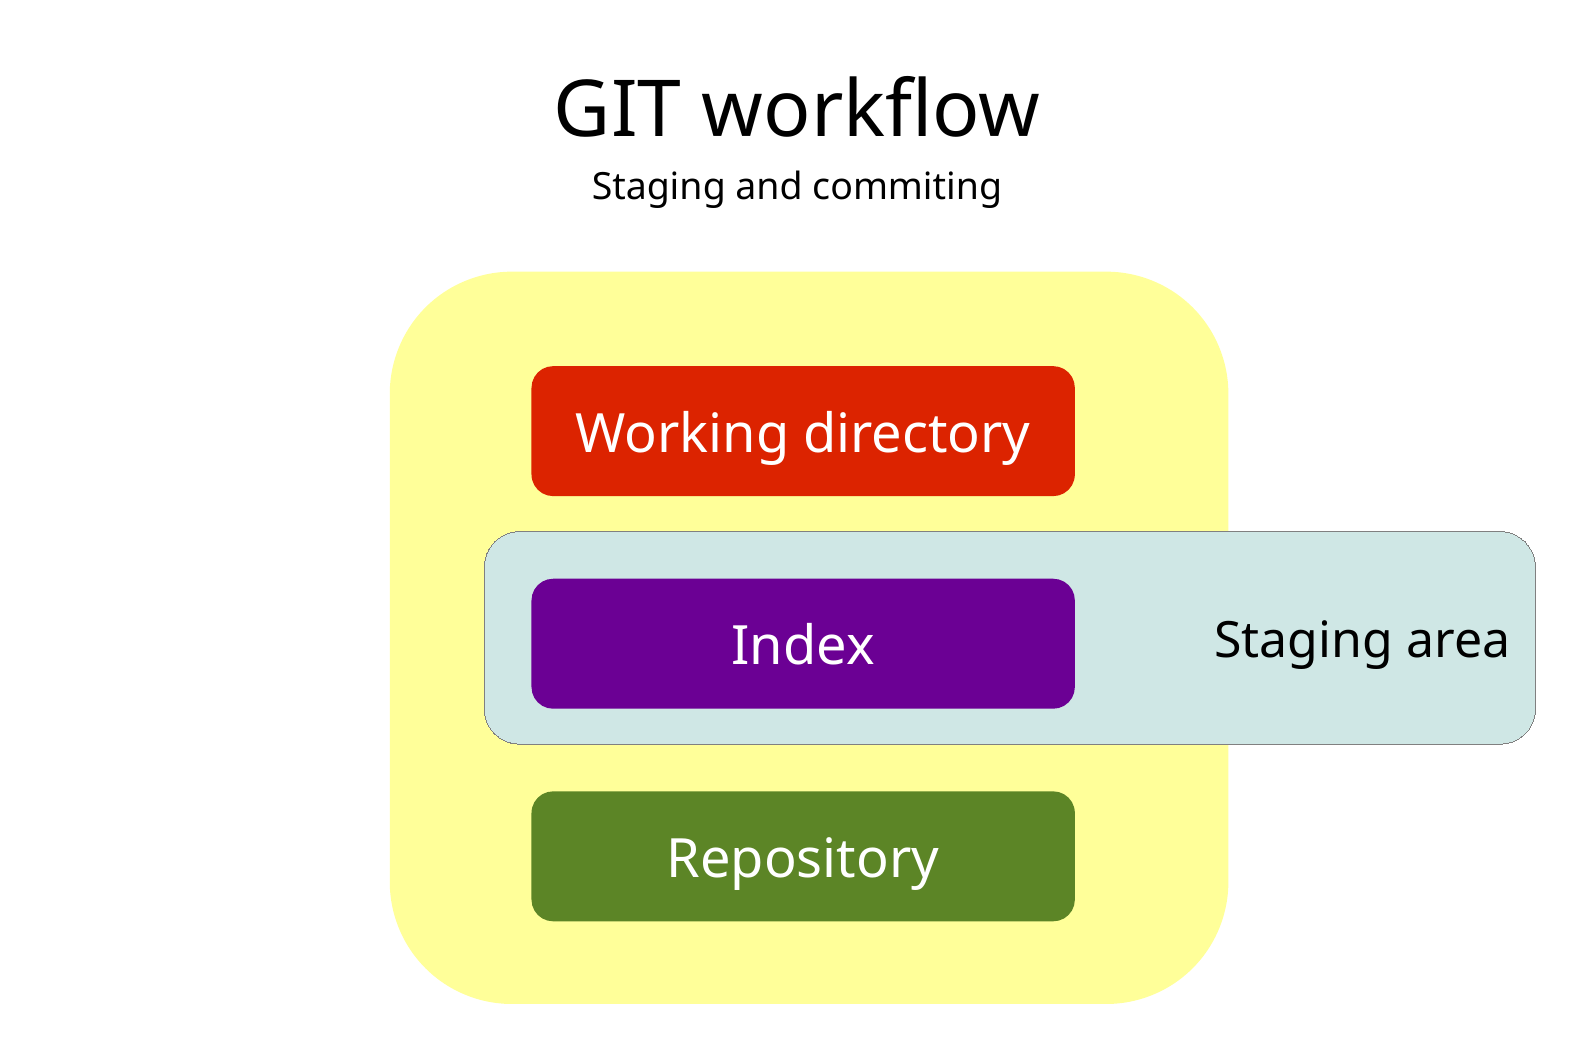

# GIT workflow Staging and commiting
Working directory
Staging area
Index
Repository